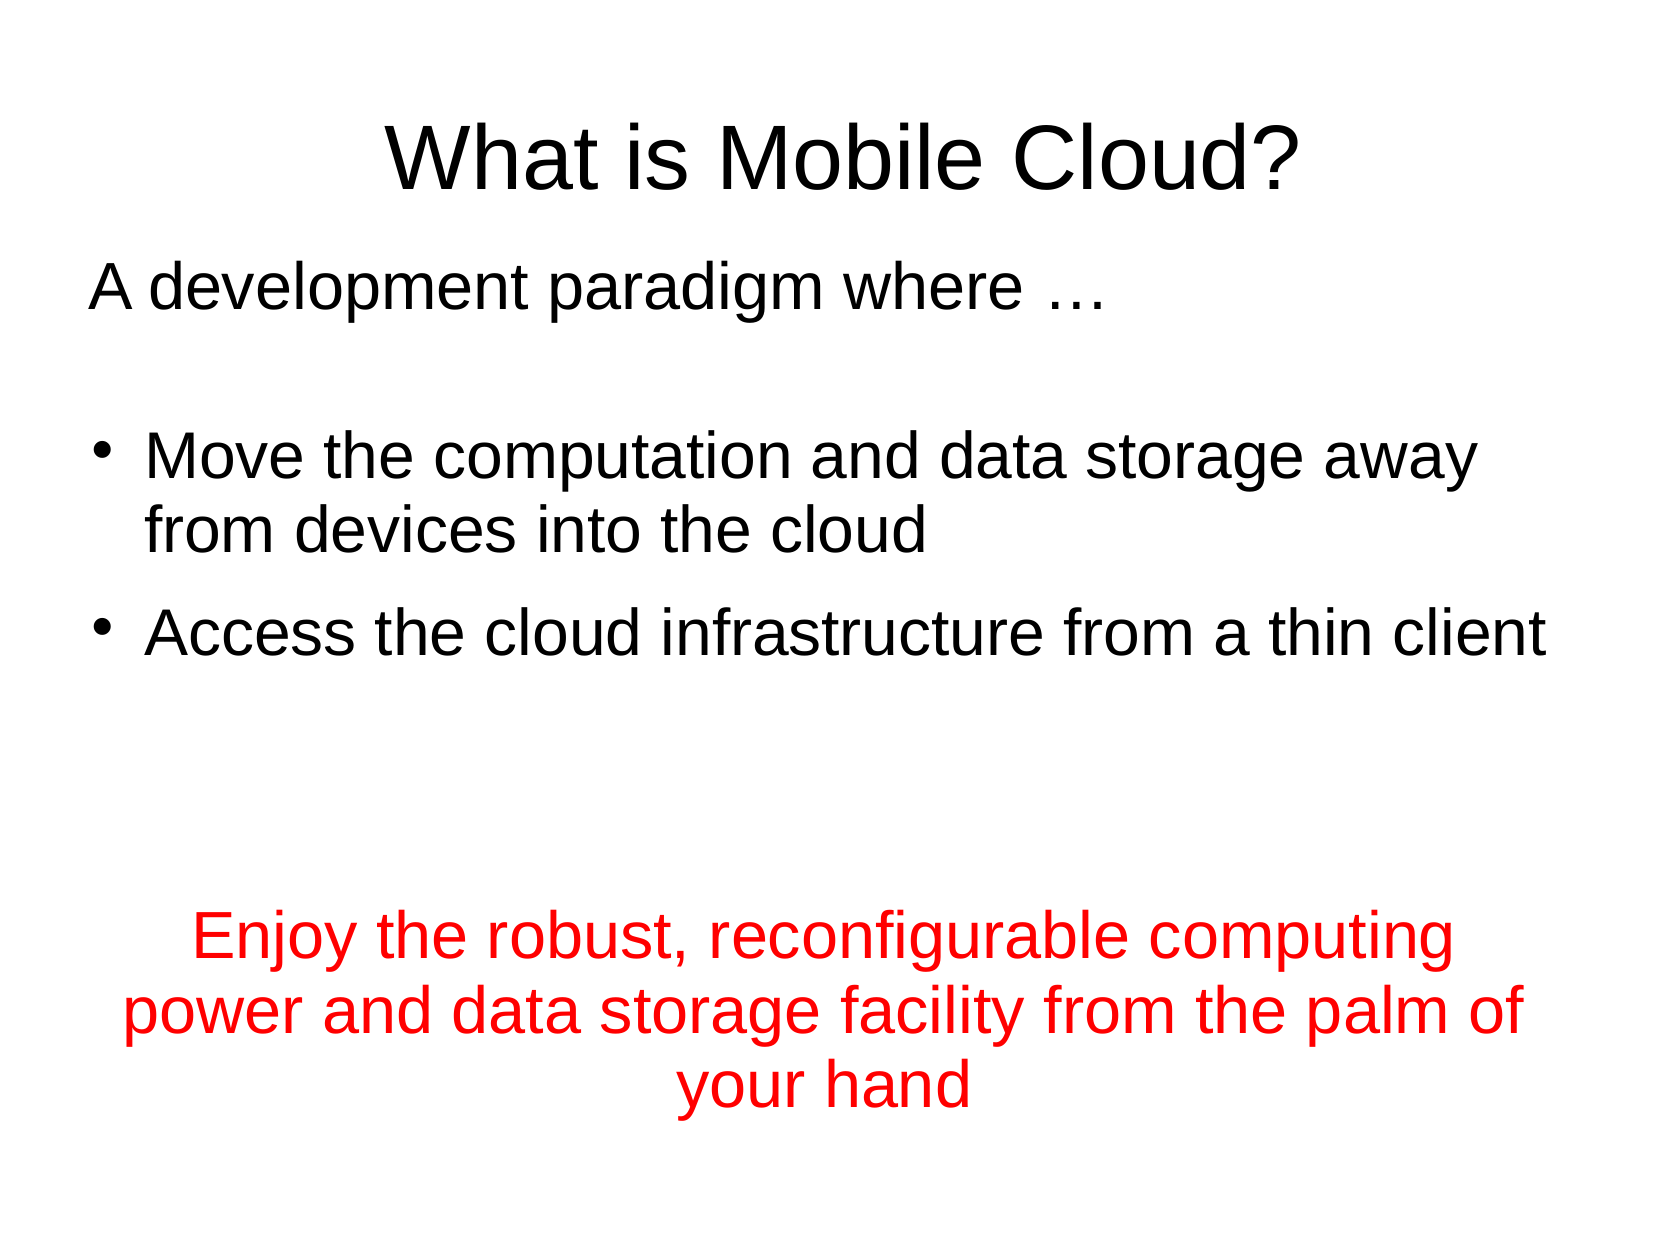

# What is Mobile Cloud?
A development paradigm where …
Move the computation and data storage away from devices into the cloud
Access the cloud infrastructure from a thin client
Enjoy the robust, reconfigurable computing power and data storage facility from the palm of your hand